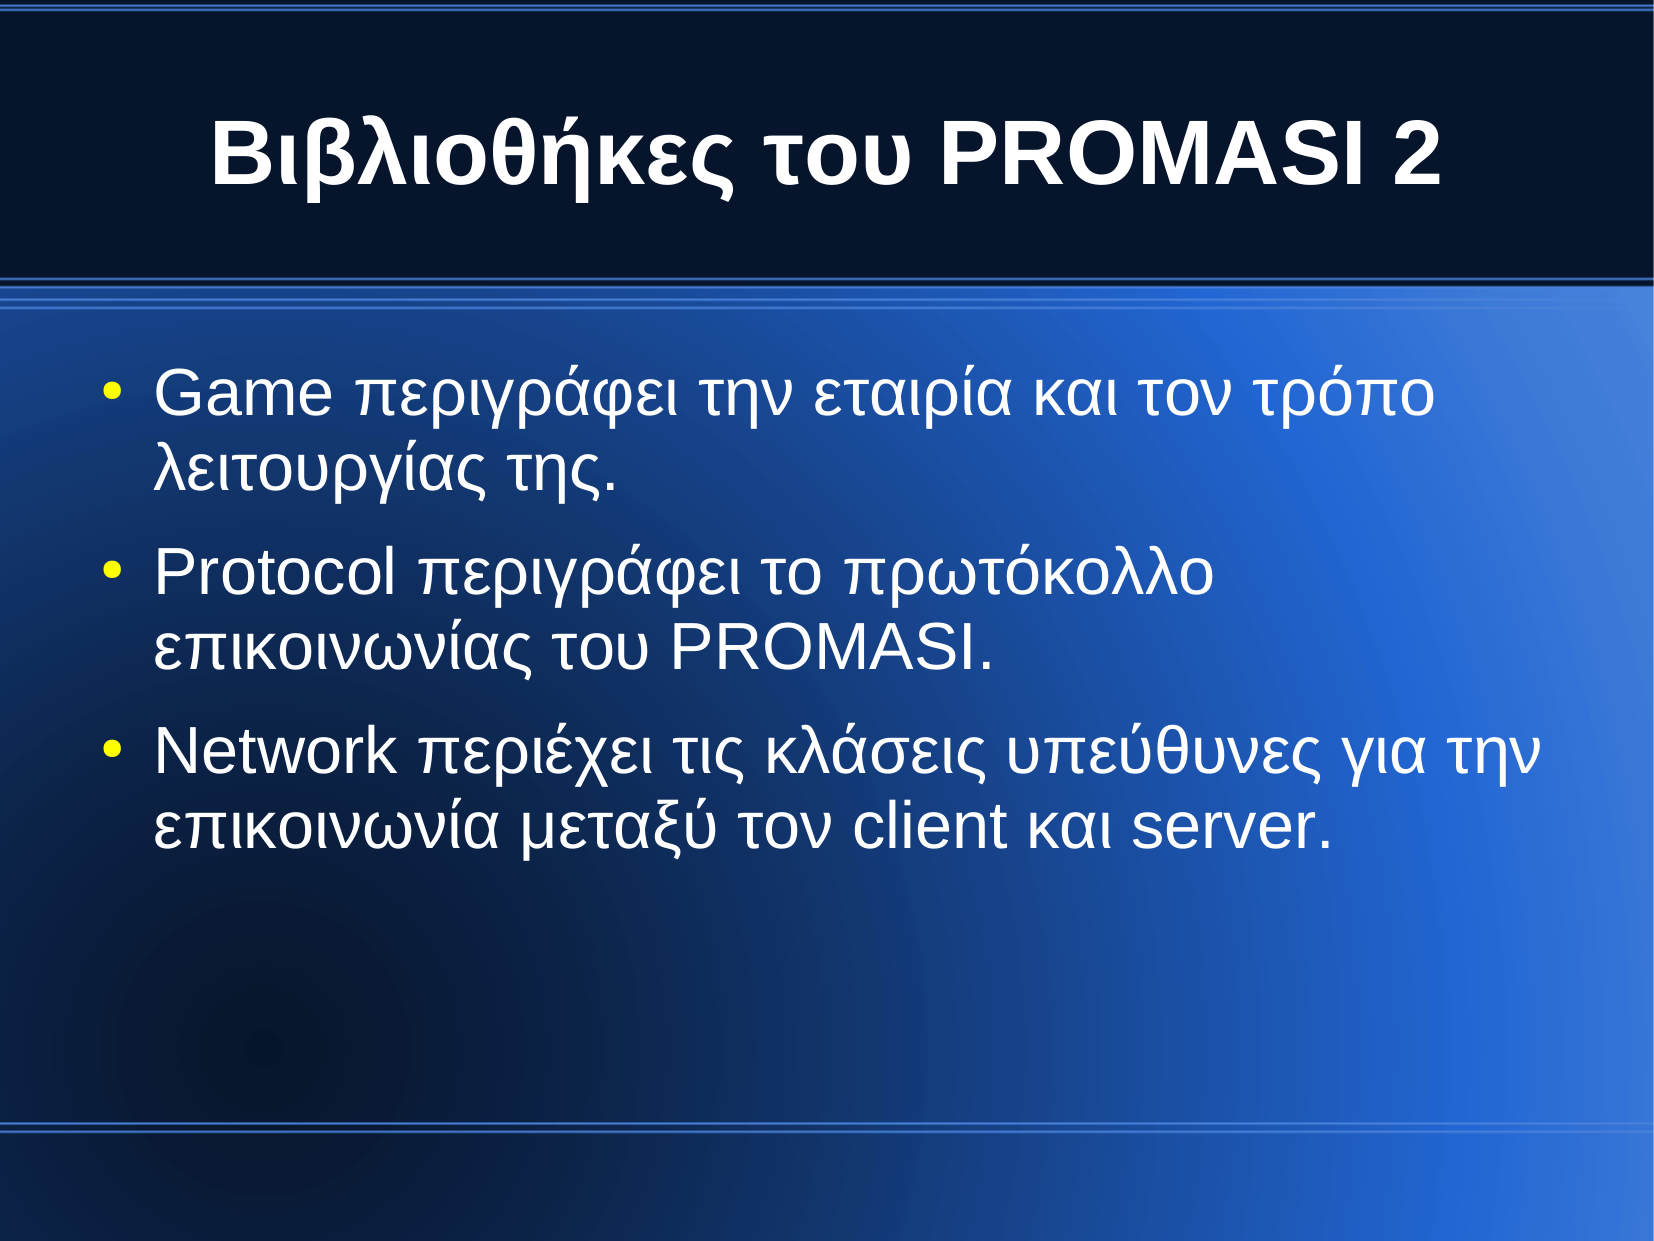

# Βιβλιοθήκες του PROMASI 2
Game περιγράφει την εταιρία και τον τρόπο λειτουργίας της.
Protocol περιγράφει το πρωτόκολλο επικοινωνίας του PROMASI.
Network περιέχει τις κλάσεις υπεύθυνες για την επικοινωνία μεταξύ τον client και server.